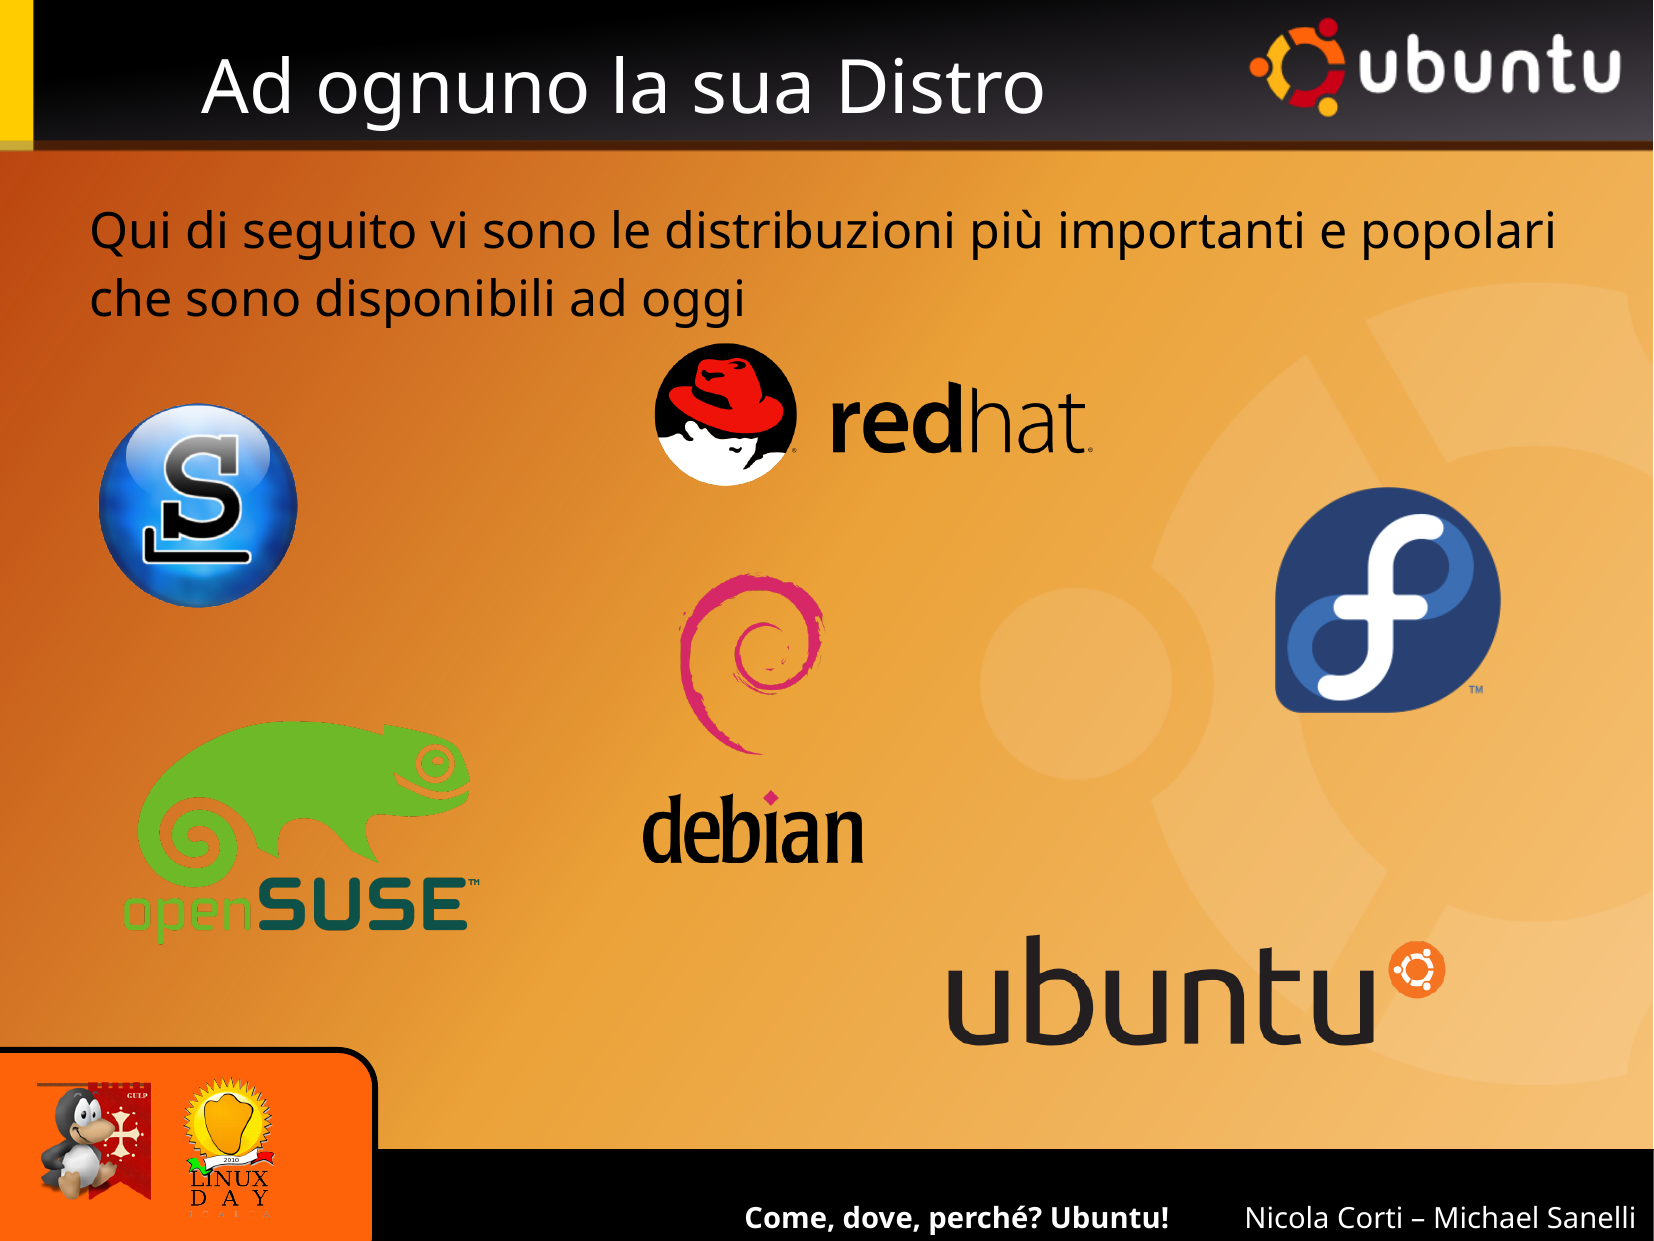

# Ad ognuno la sua Distro
Qui di seguito vi sono le distribuzioni più importanti e popolari che sono disponibili ad oggi